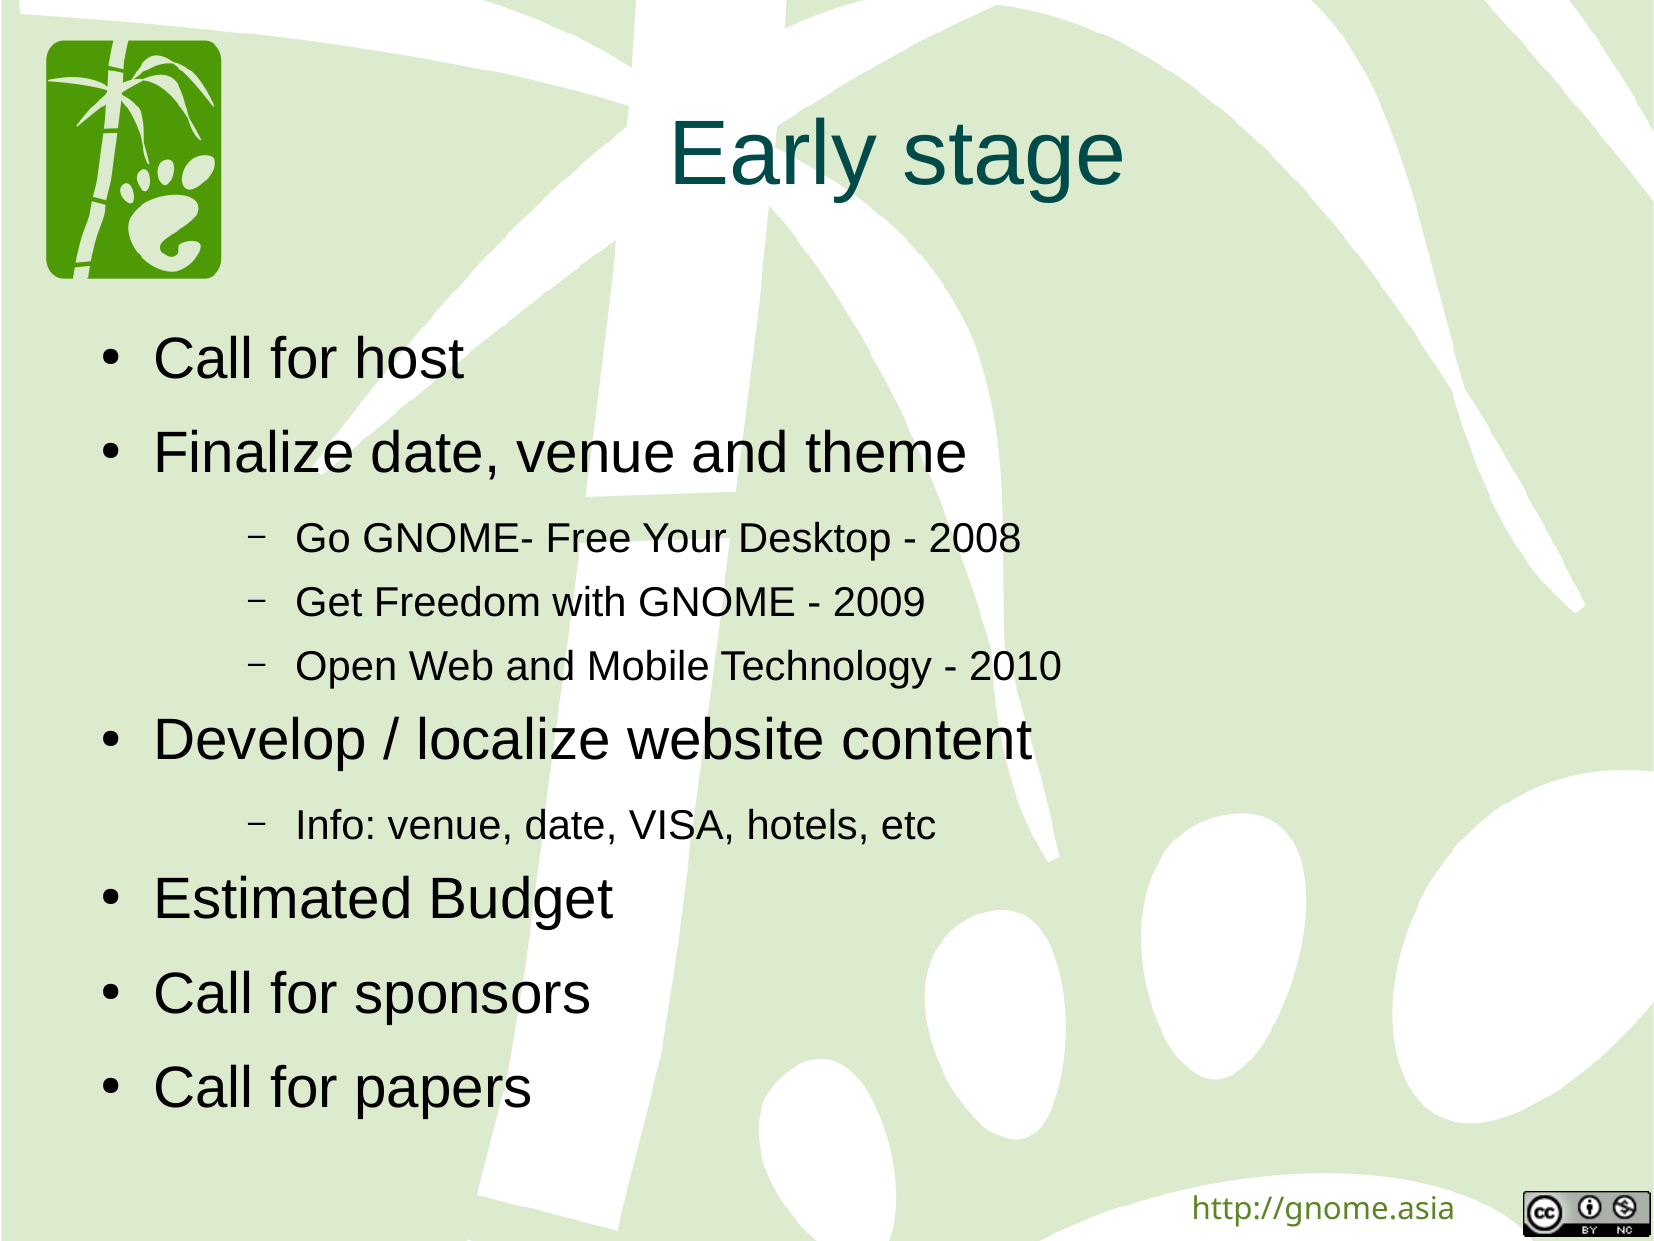

# Early stage
Call for host
Finalize date, venue and theme
Go GNOME- Free Your Desktop - 2008
Get Freedom with GNOME - 2009
Open Web and Mobile Technology - 2010
Develop / localize website content
Info: venue, date, VISA, hotels, etc
Estimated Budget
Call for sponsors
Call for papers